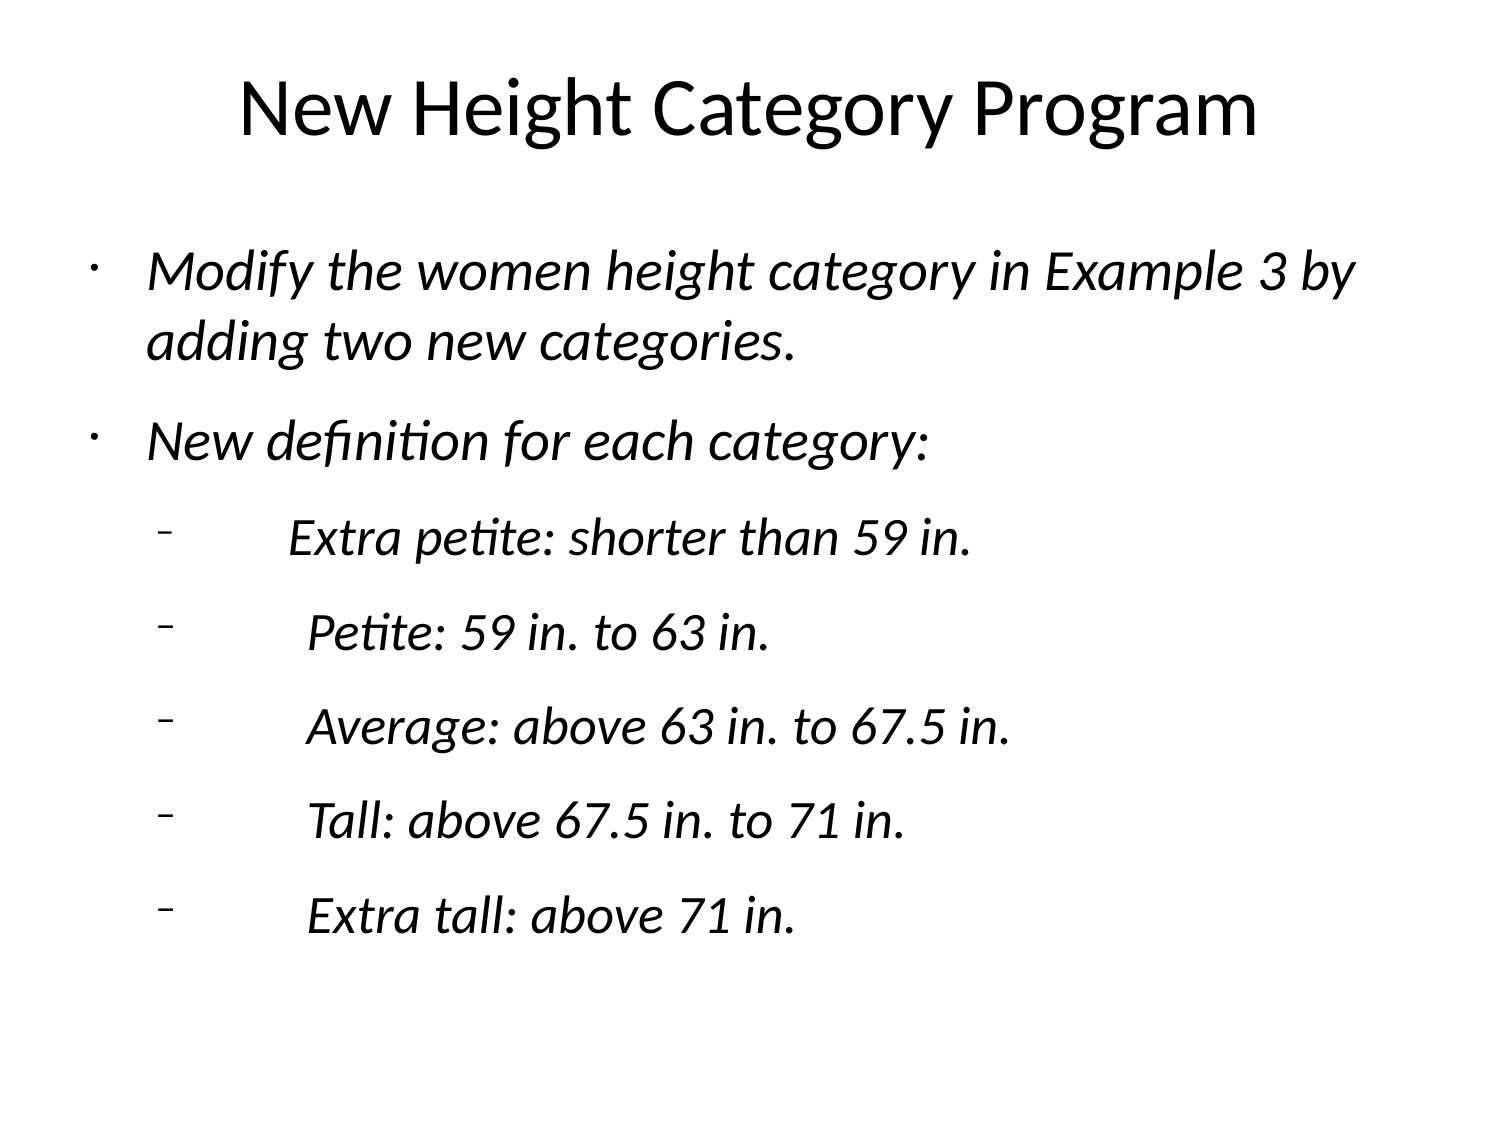

# New Height Category Program
Modify the women height category in Example 3 by adding two new categories.
New definition for each category:
	Extra petite: shorter than 59 in.
	Petite: 59 in. to 63 in.
	Average: above 63 in. to 67.5 in.
	Tall: above 67.5 in. to 71 in.
	Extra tall: above 71 in.